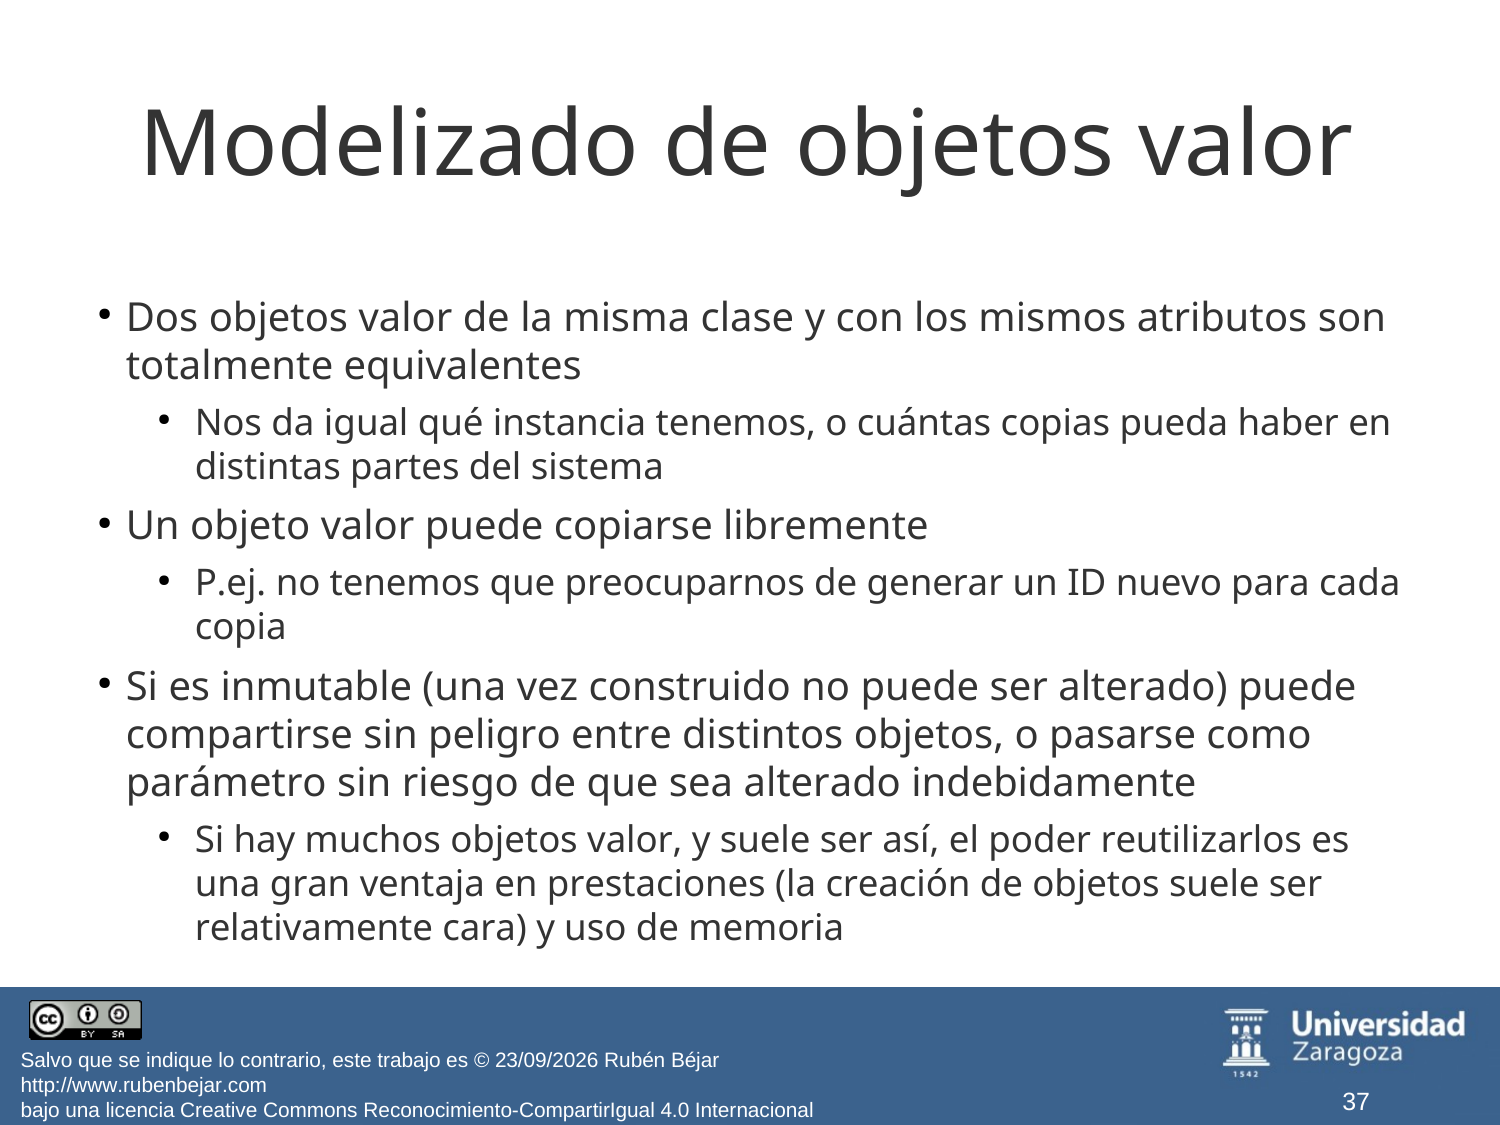

# Modelizado de objetos valor
Dos objetos valor de la misma clase y con los mismos atributos son totalmente equivalentes
Nos da igual qué instancia tenemos, o cuántas copias pueda haber en distintas partes del sistema
Un objeto valor puede copiarse libremente
P.ej. no tenemos que preocuparnos de generar un ID nuevo para cada copia
Si es inmutable (una vez construido no puede ser alterado) puede compartirse sin peligro entre distintos objetos, o pasarse como parámetro sin riesgo de que sea alterado indebidamente
Si hay muchos objetos valor, y suele ser así, el poder reutilizarlos es una gran ventaja en prestaciones (la creación de objetos suele ser relativamente cara) y uso de memoria